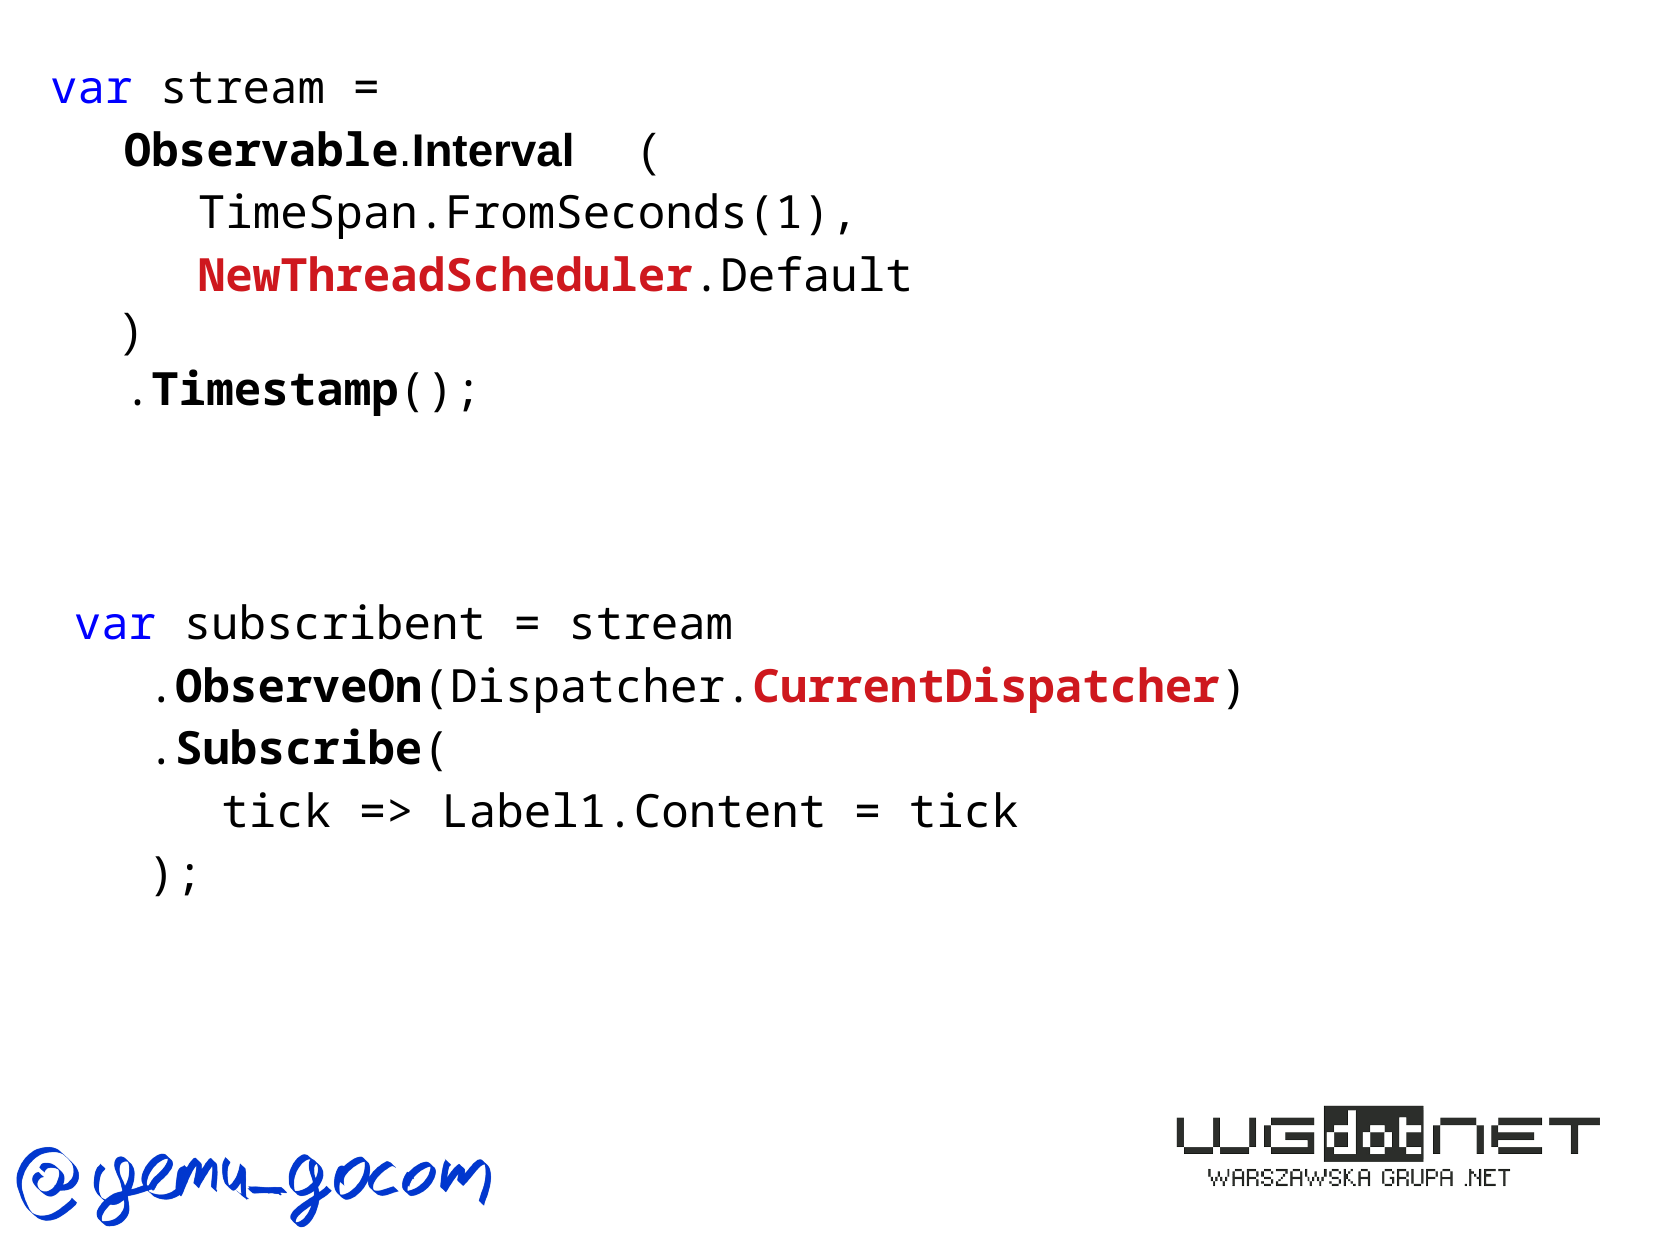

var stream =
	Observable.Interval	(
		TimeSpan.FromSeconds(1),
		NewThreadScheduler.Default
	)
	.Timestamp();
var subscribent = stream
	.ObserveOn(Dispatcher.CurrentDispatcher)
	.Subscribe(
		tick => Label1.Content = tick
	);